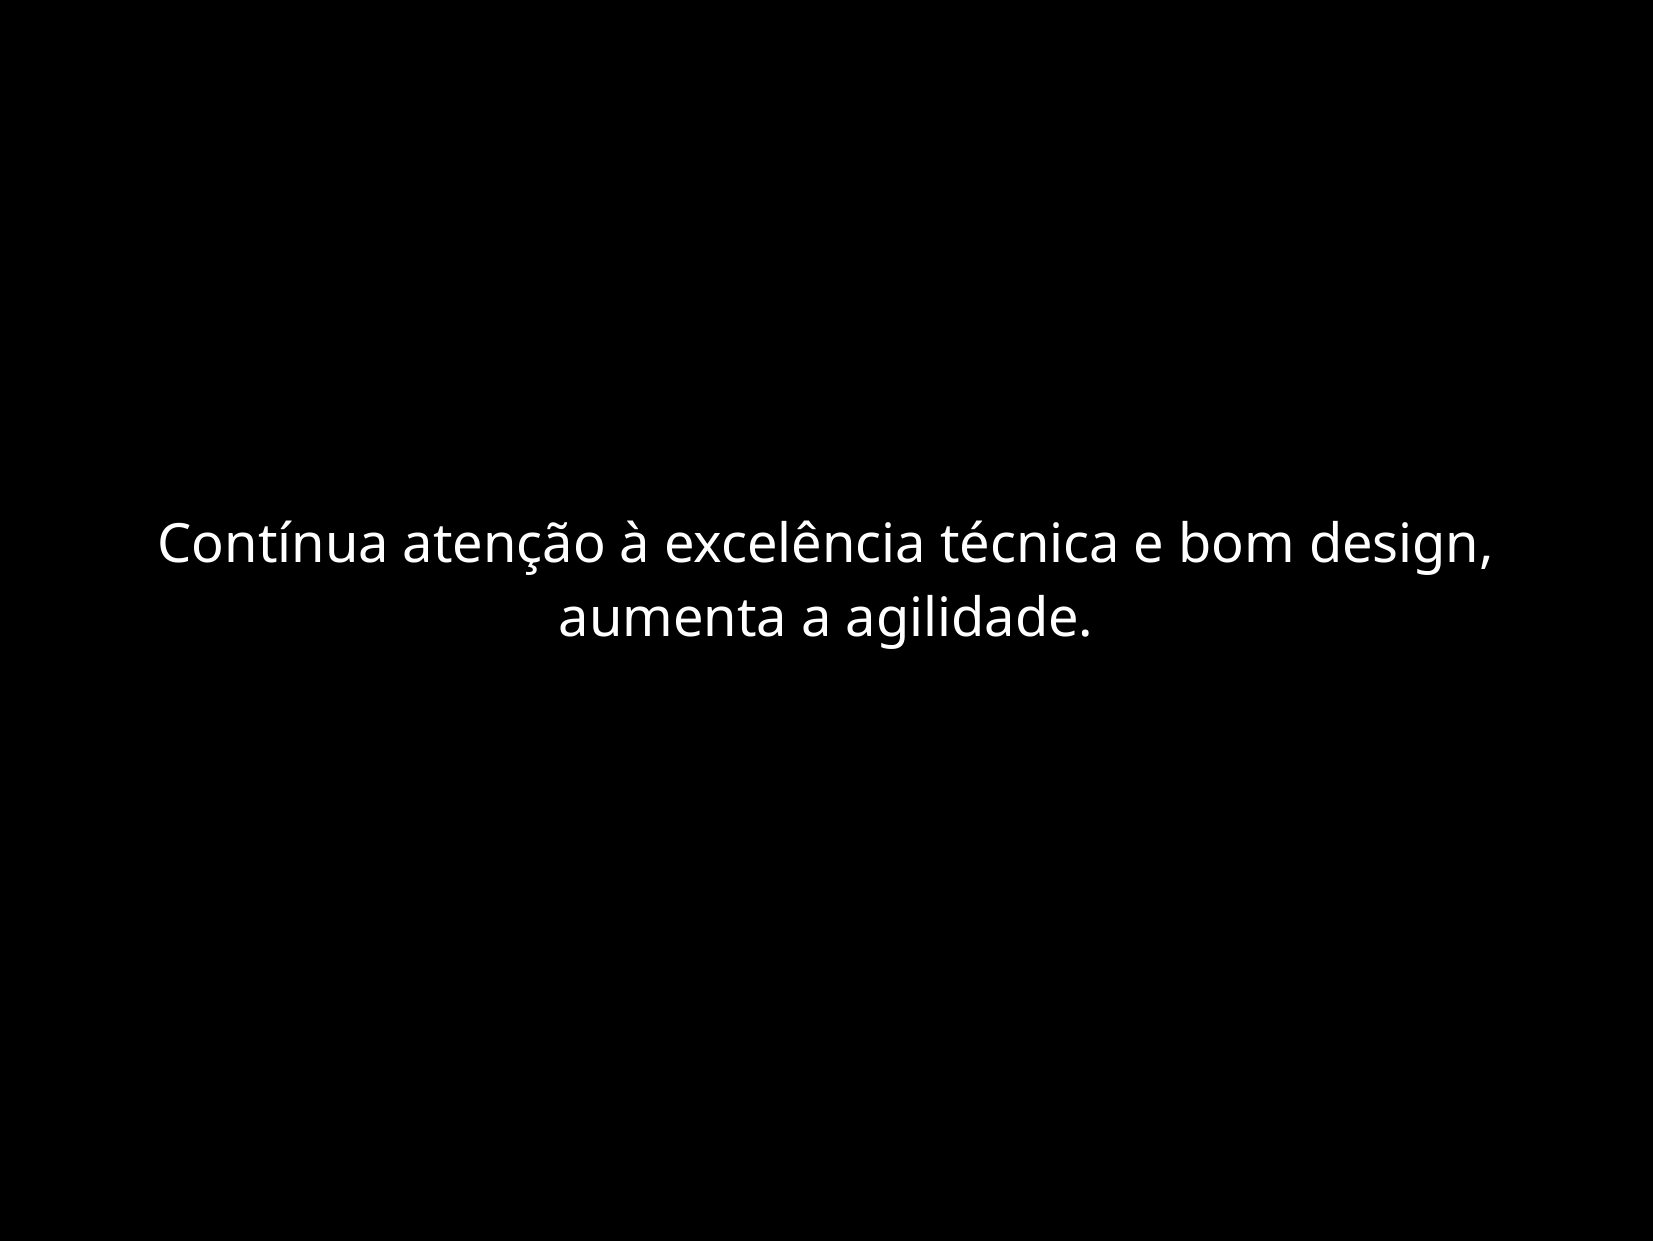

Contínua atenção à excelência técnica e bom design, aumenta a agilidade.